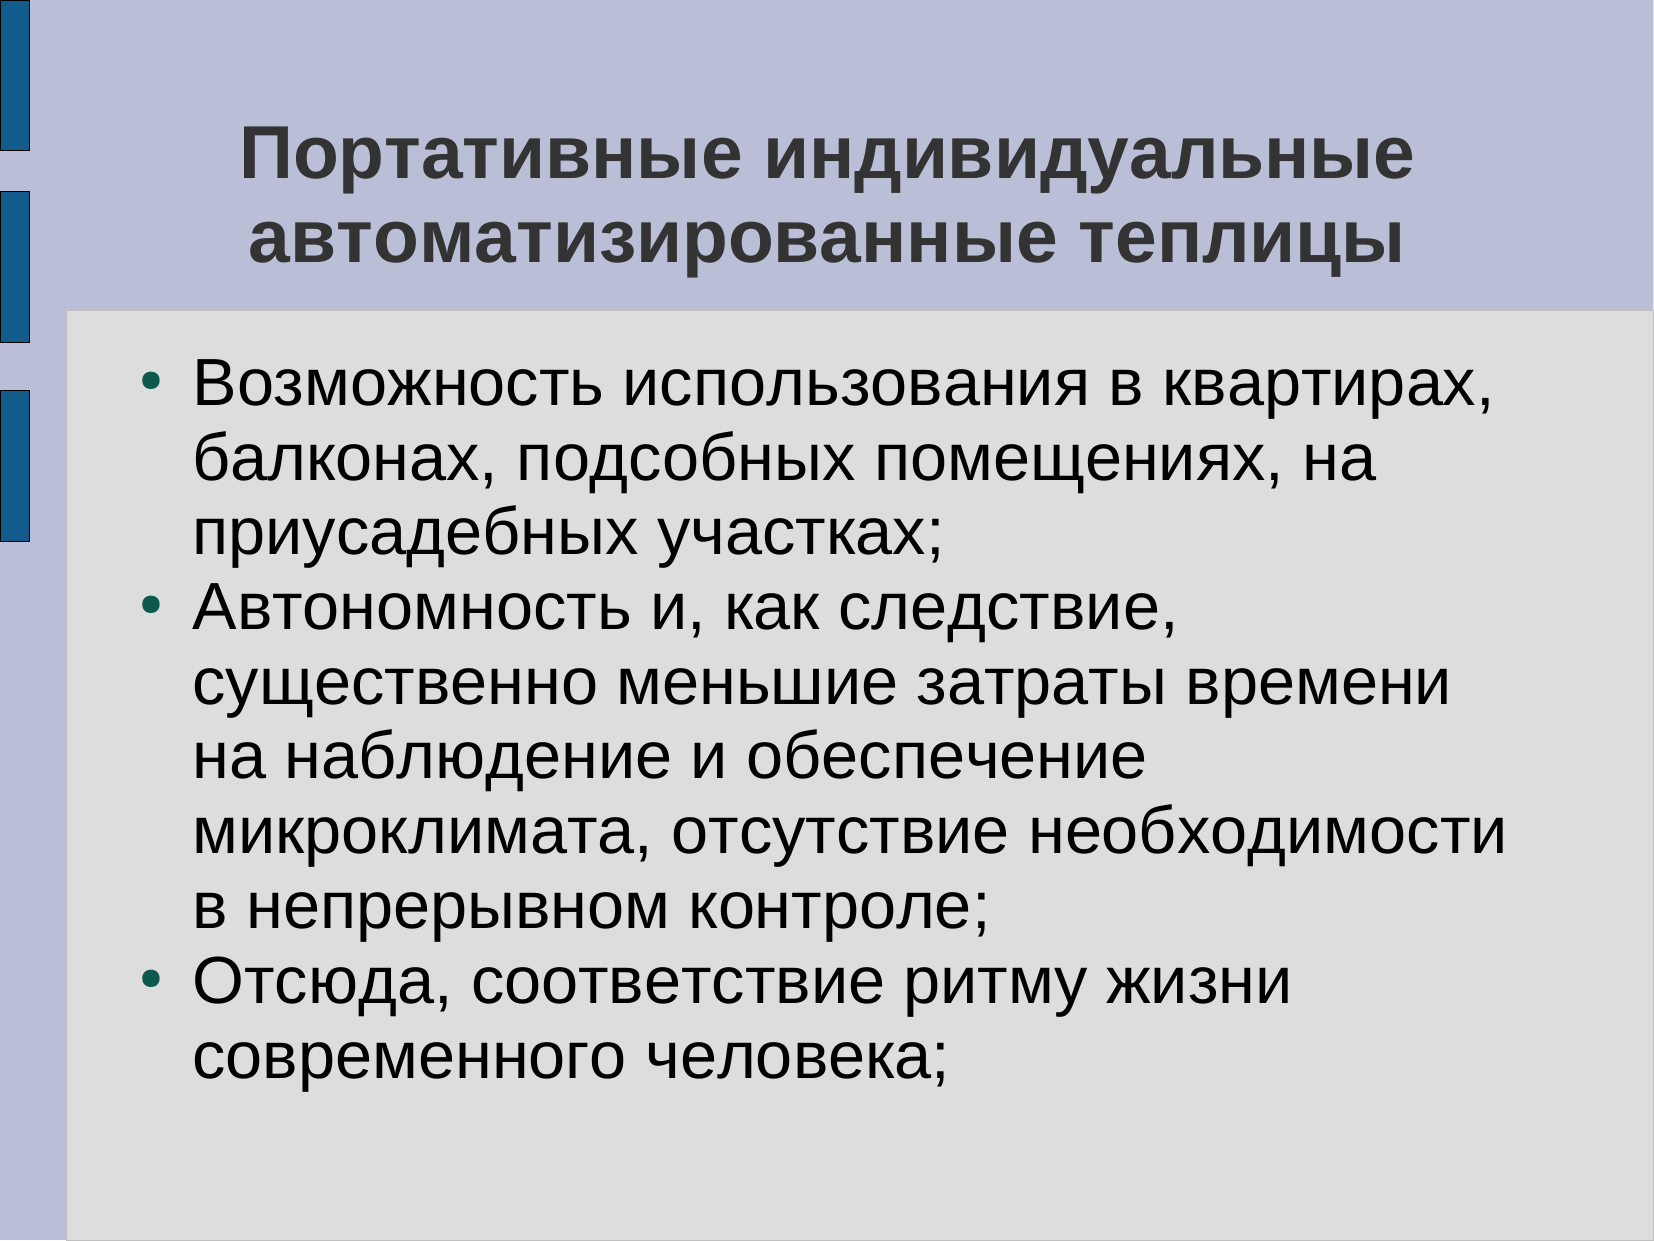

# Портативные индивидуальные автоматизированные теплицы
Возможность использования в квартирах, балконах, подсобных помещениях, на приусадебных участках;
Автономность и, как следствие, существенно меньшие затраты времени на наблюдение и обеспечение микроклимата, отсутствие необходимости в непрерывном контроле;
Отсюда, соответствие ритму жизни современного человека;